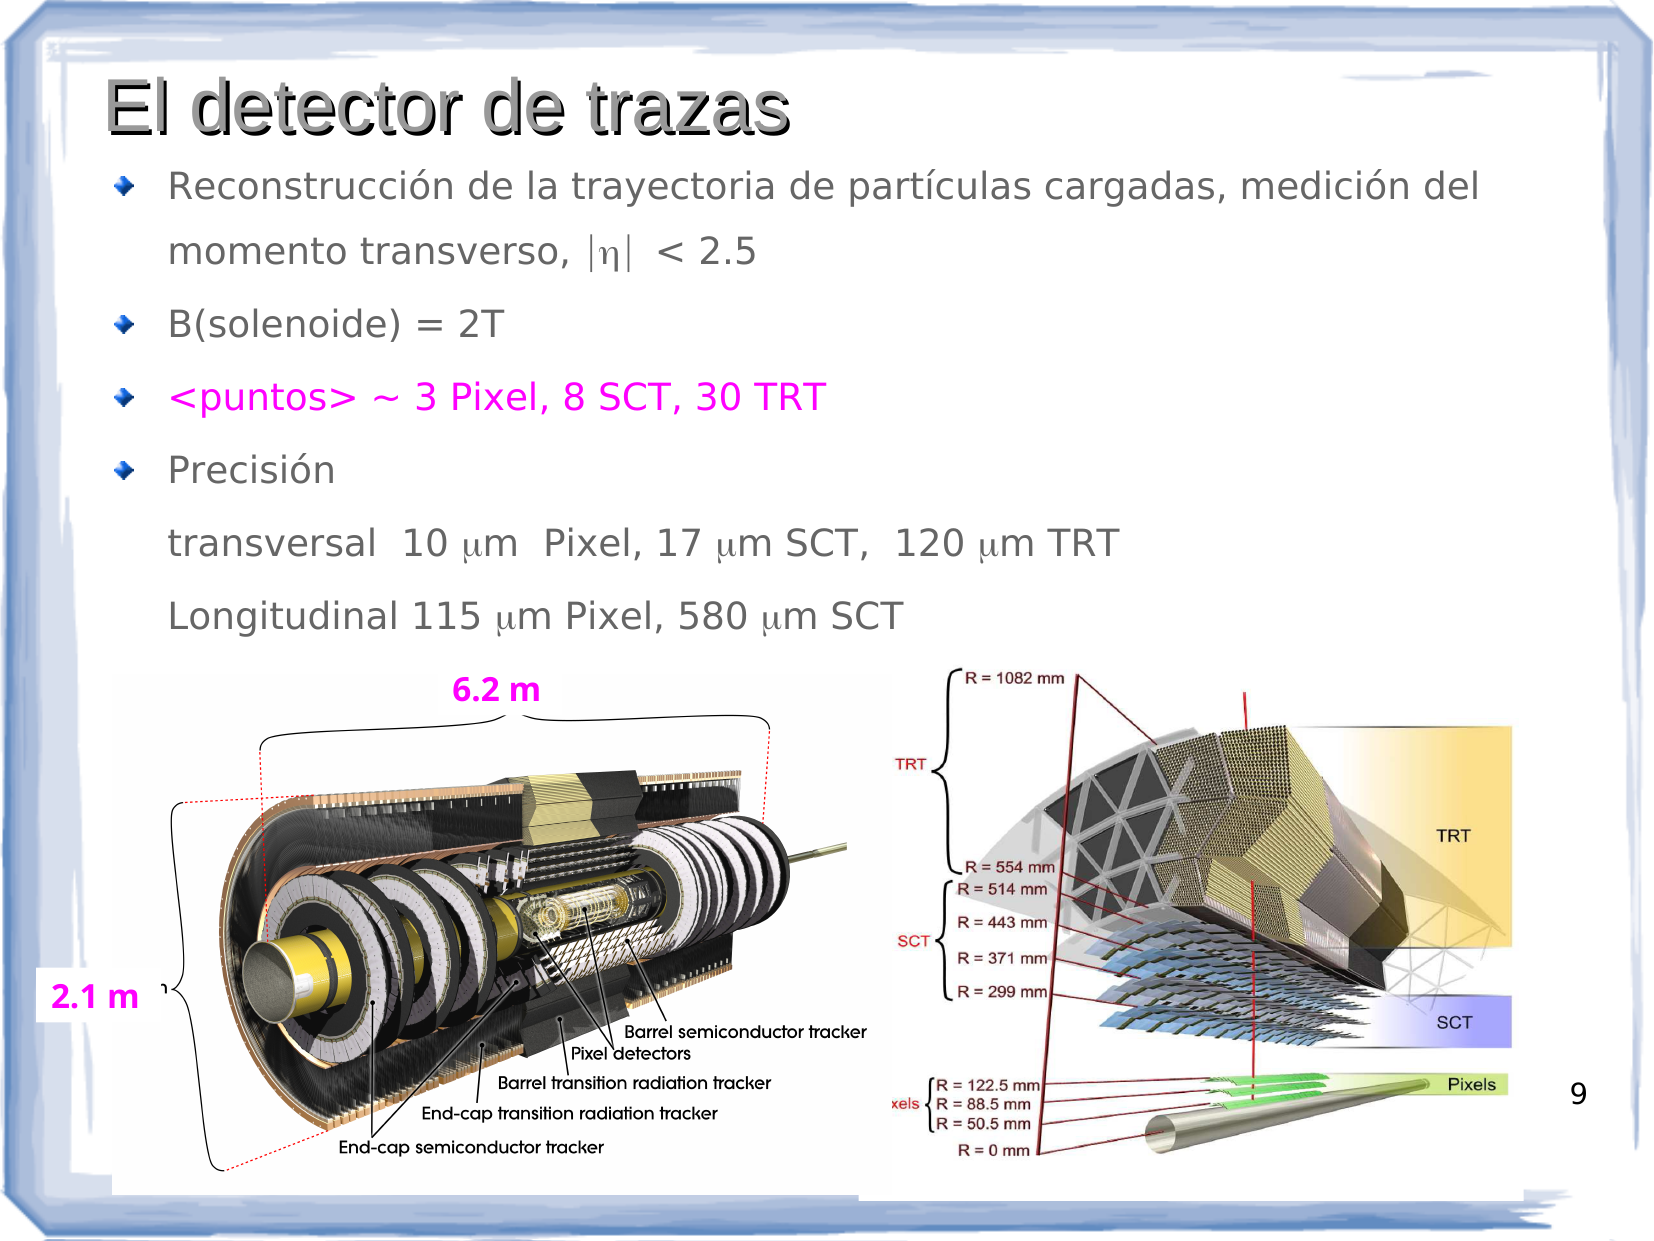

# El detector de trazas
Reconstrucción de la trayectoria de partículas cargadas, medición del momento transverso, |h| < 2.5
B(solenoide) = 2T
<puntos> ~ 3 Pixel, 8 SCT, 30 TRT
Precisión
transversal 10 mm Pixel, 17 mm SCT, 120 mm TRT
Longitudinal 115 mm Pixel, 580 mm SCT
6.2 m
2.1 m
9